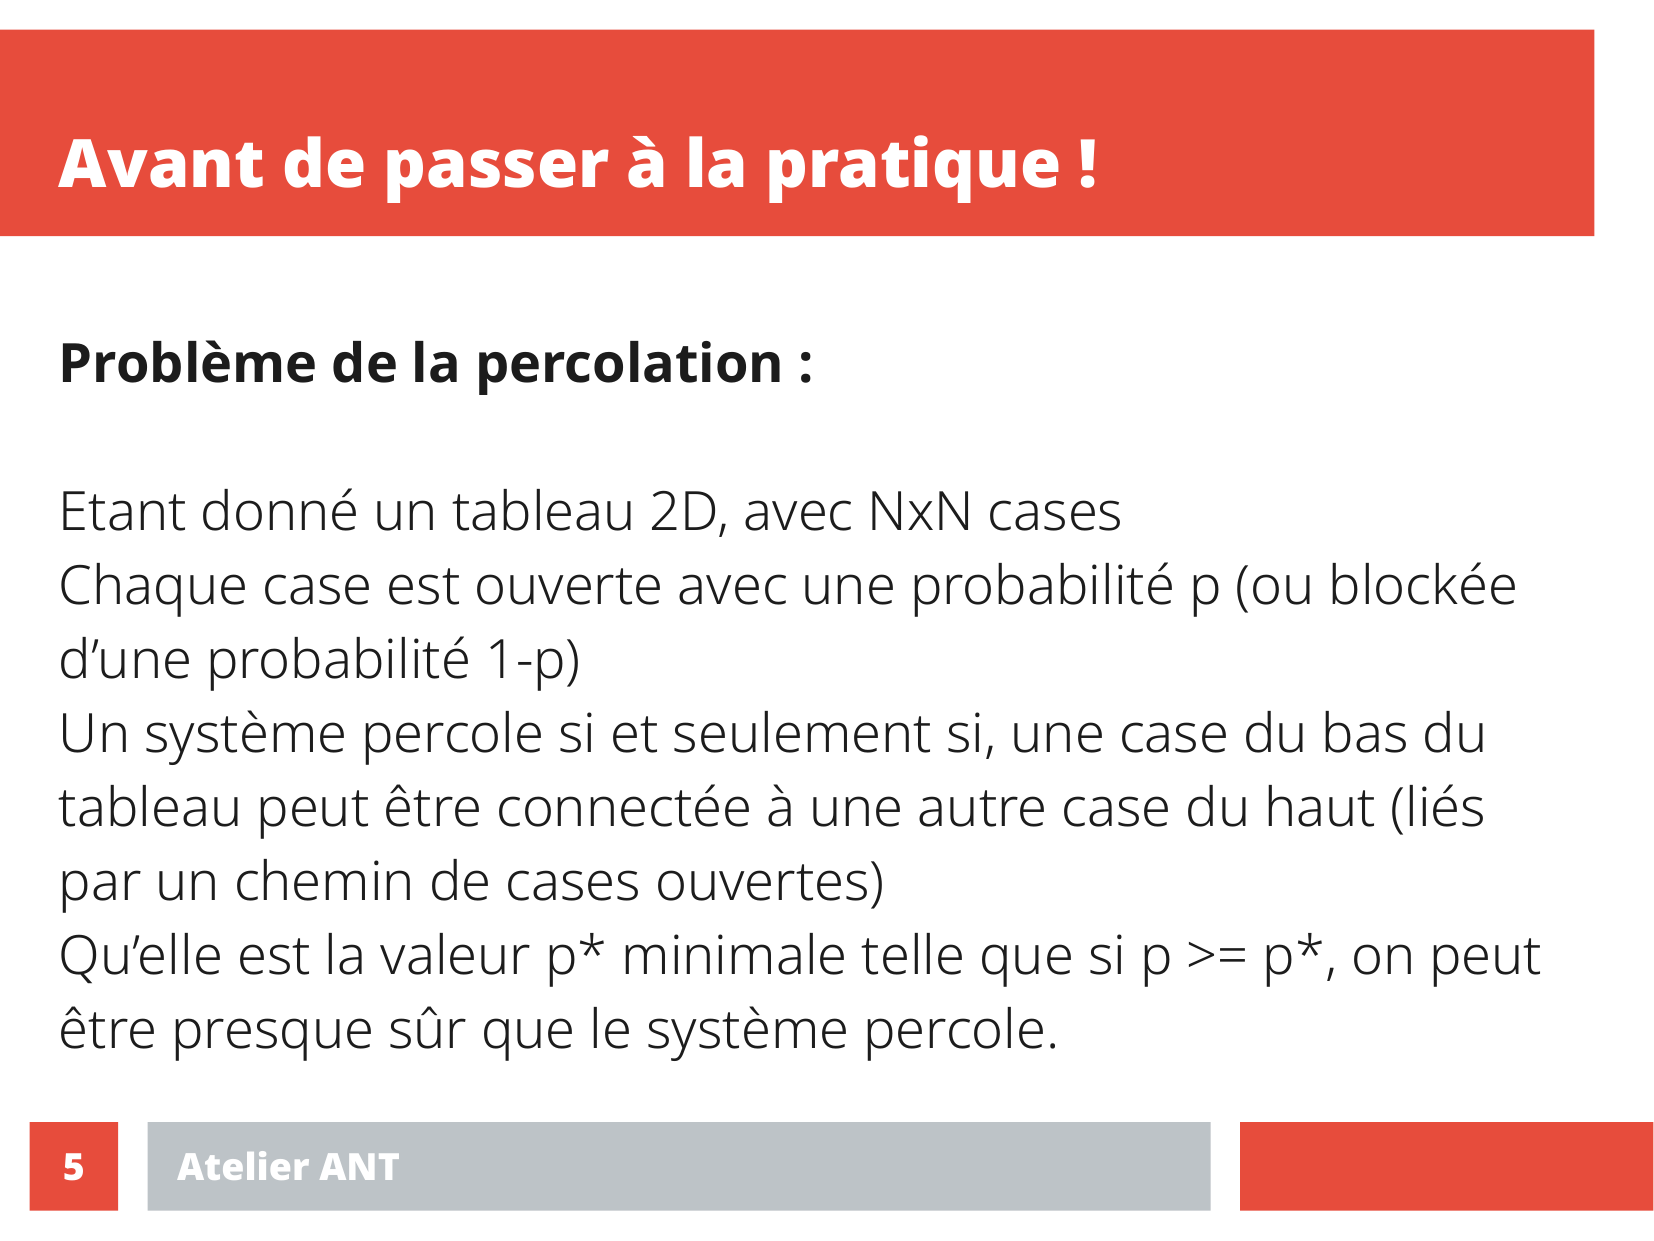

# Avant de passer à la pratique !
Problème de la percolation :
Etant donné un tableau 2D, avec NxN cases
Chaque case est ouverte avec une probabilité p (ou blockée d’une probabilité 1-p)
Un système percole si et seulement si, une case du bas du tableau peut être connectée à une autre case du haut (liés par un chemin de cases ouvertes)
Qu’elle est la valeur p* minimale telle que si p >= p*, on peut être presque sûr que le système percole.
5
Atelier ANT